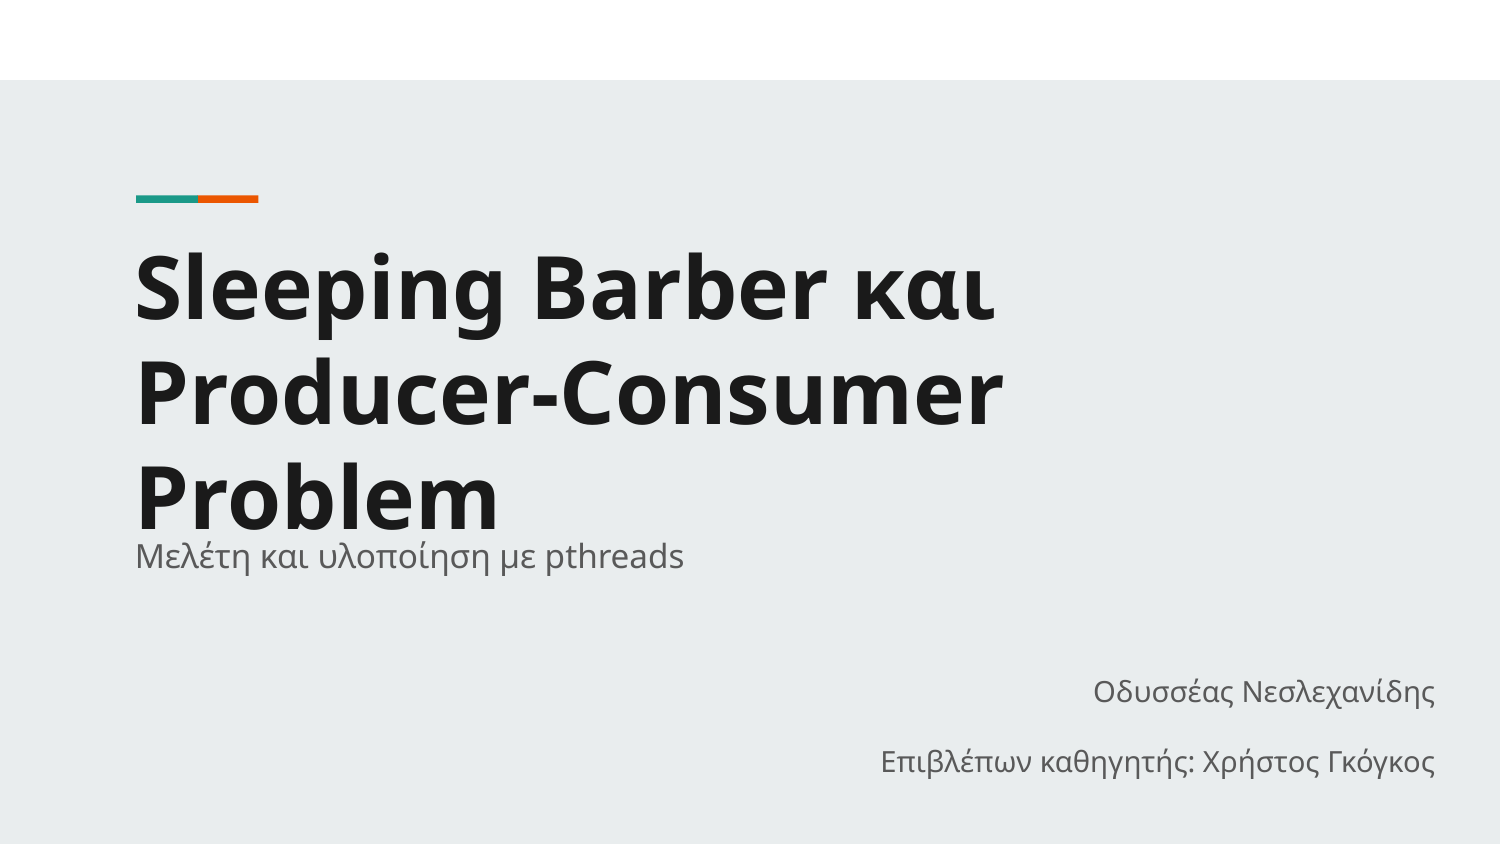

# Sleeping Barber και Producer-Consumer Problem
Μελέτη και υλοποίηση με pthreads
Οδυσσέας Νεσλεχανίδης
Επιβλέπων καθηγητής: Χρήστος Γκόγκος